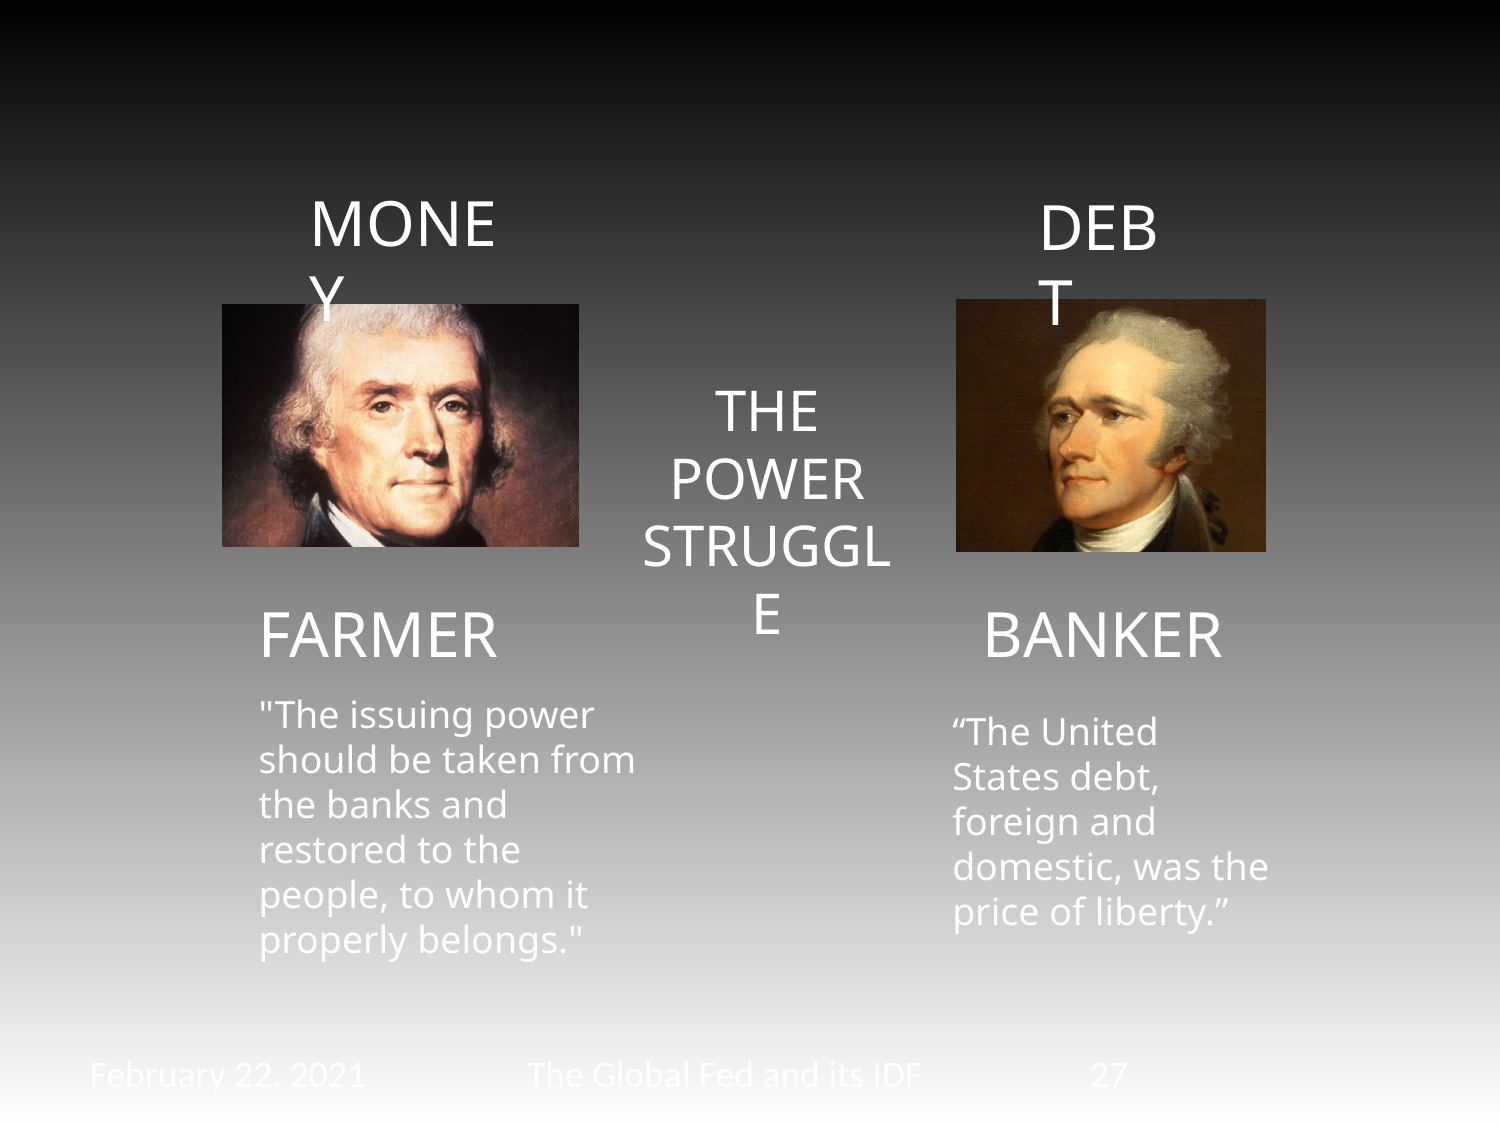

MONEY
DEBT
THE
POWER STRUGGLE
FARMER
BANKER
"The issuing power should be taken from the banks and restored to the people, to whom it properly belongs."
“The United States debt, foreign and domestic, was the price of liberty.”
February 22, 2021
The Global Fed and its IDF